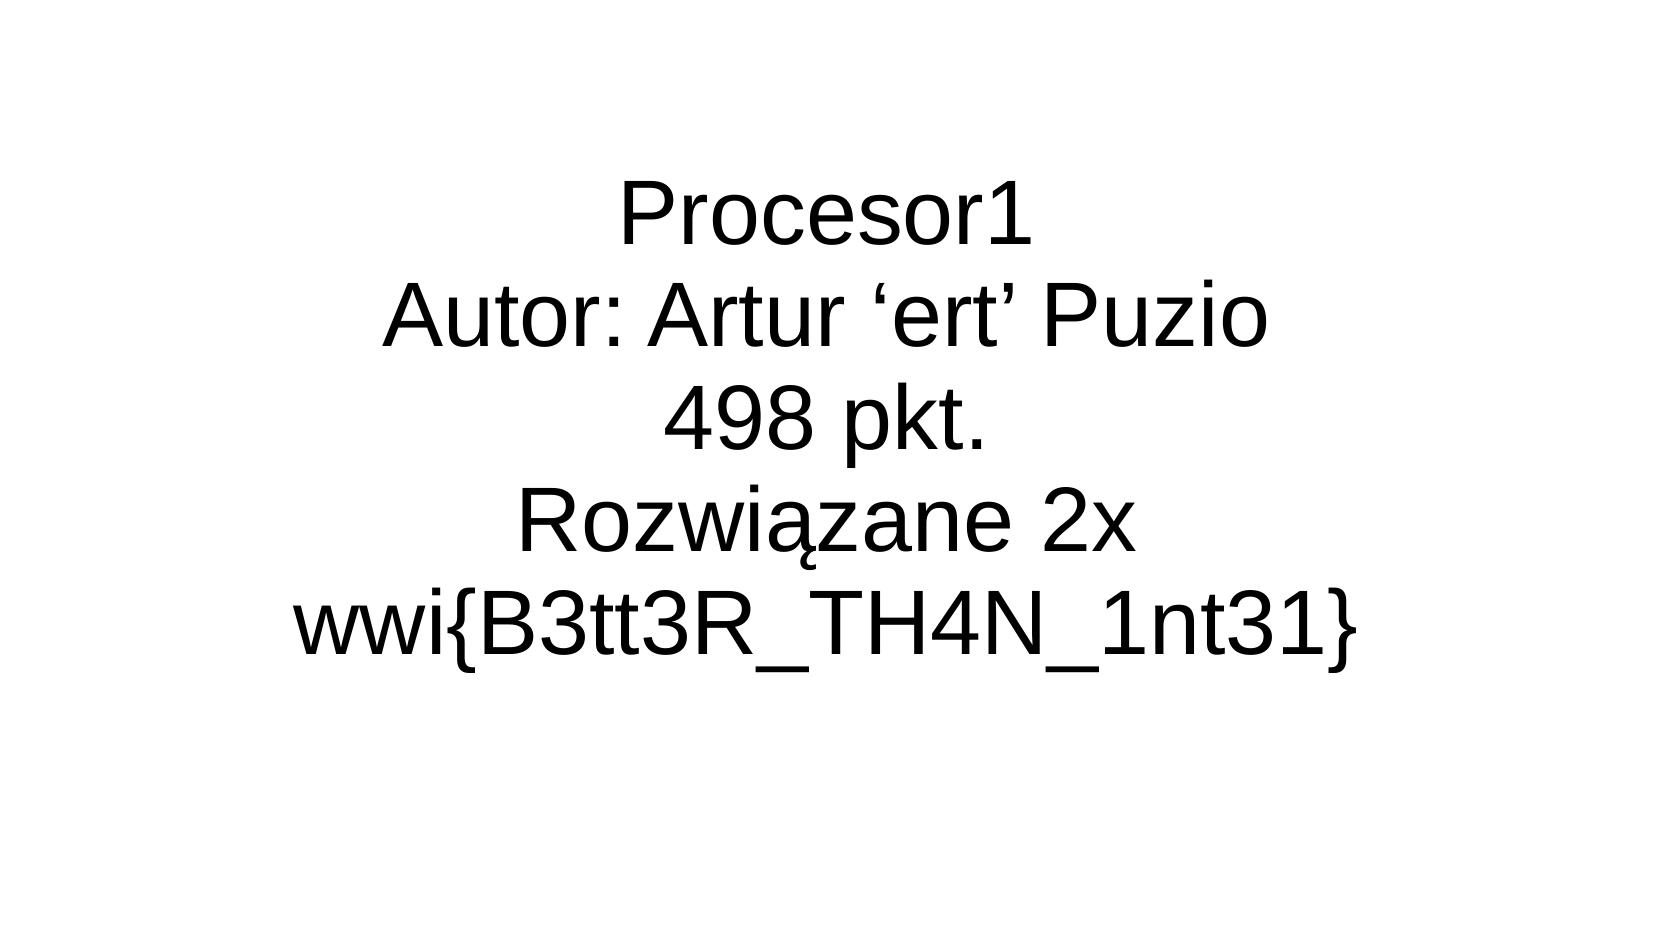

# Procesor1
Autor: Artur ‘ert’ Puzio
498 pkt.
Rozwiązane 2x wwi{B3tt3R_TH4N_1nt31}